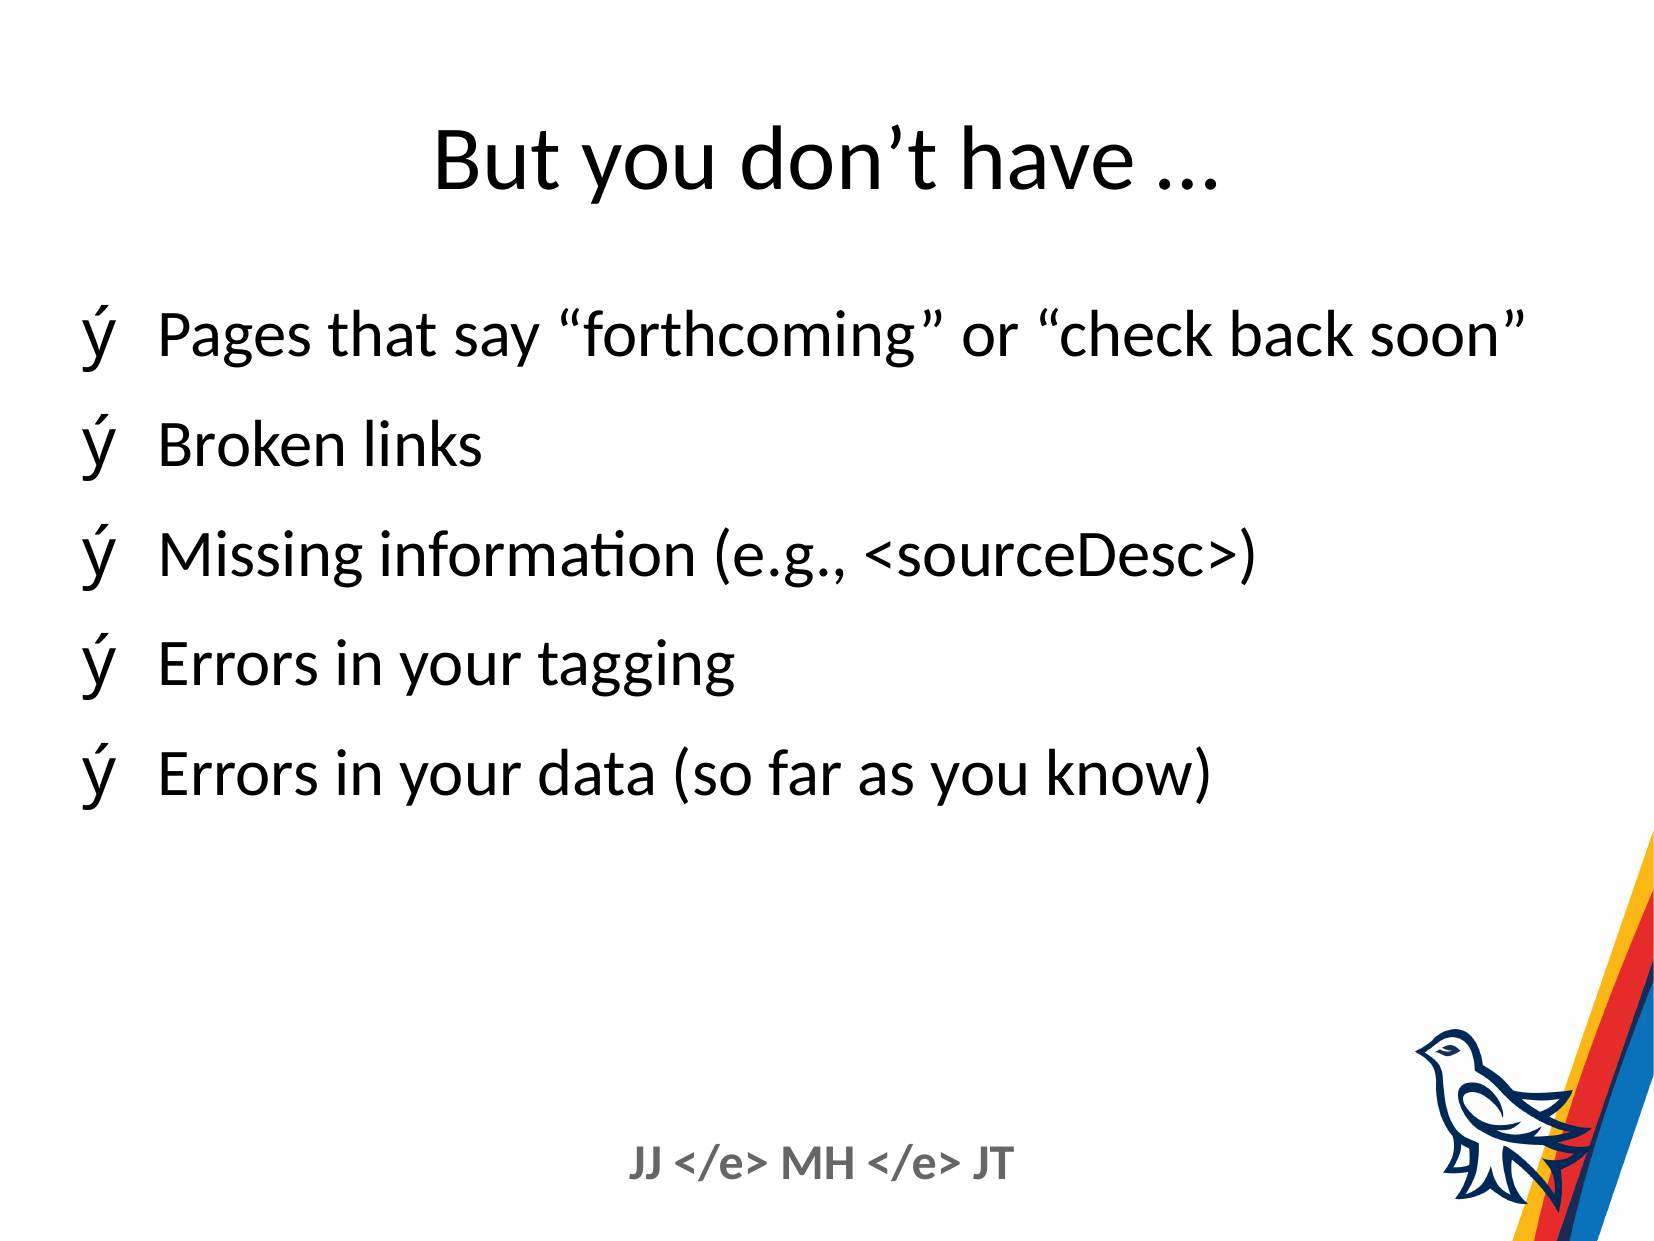

# But you don’t have …
Pages that say “forthcoming” or “check back soon”
Broken links
Missing information (e.g., <sourceDesc>)
Errors in your tagging
Errors in your data (so far as you know)
JJ </e> MH </e> JT